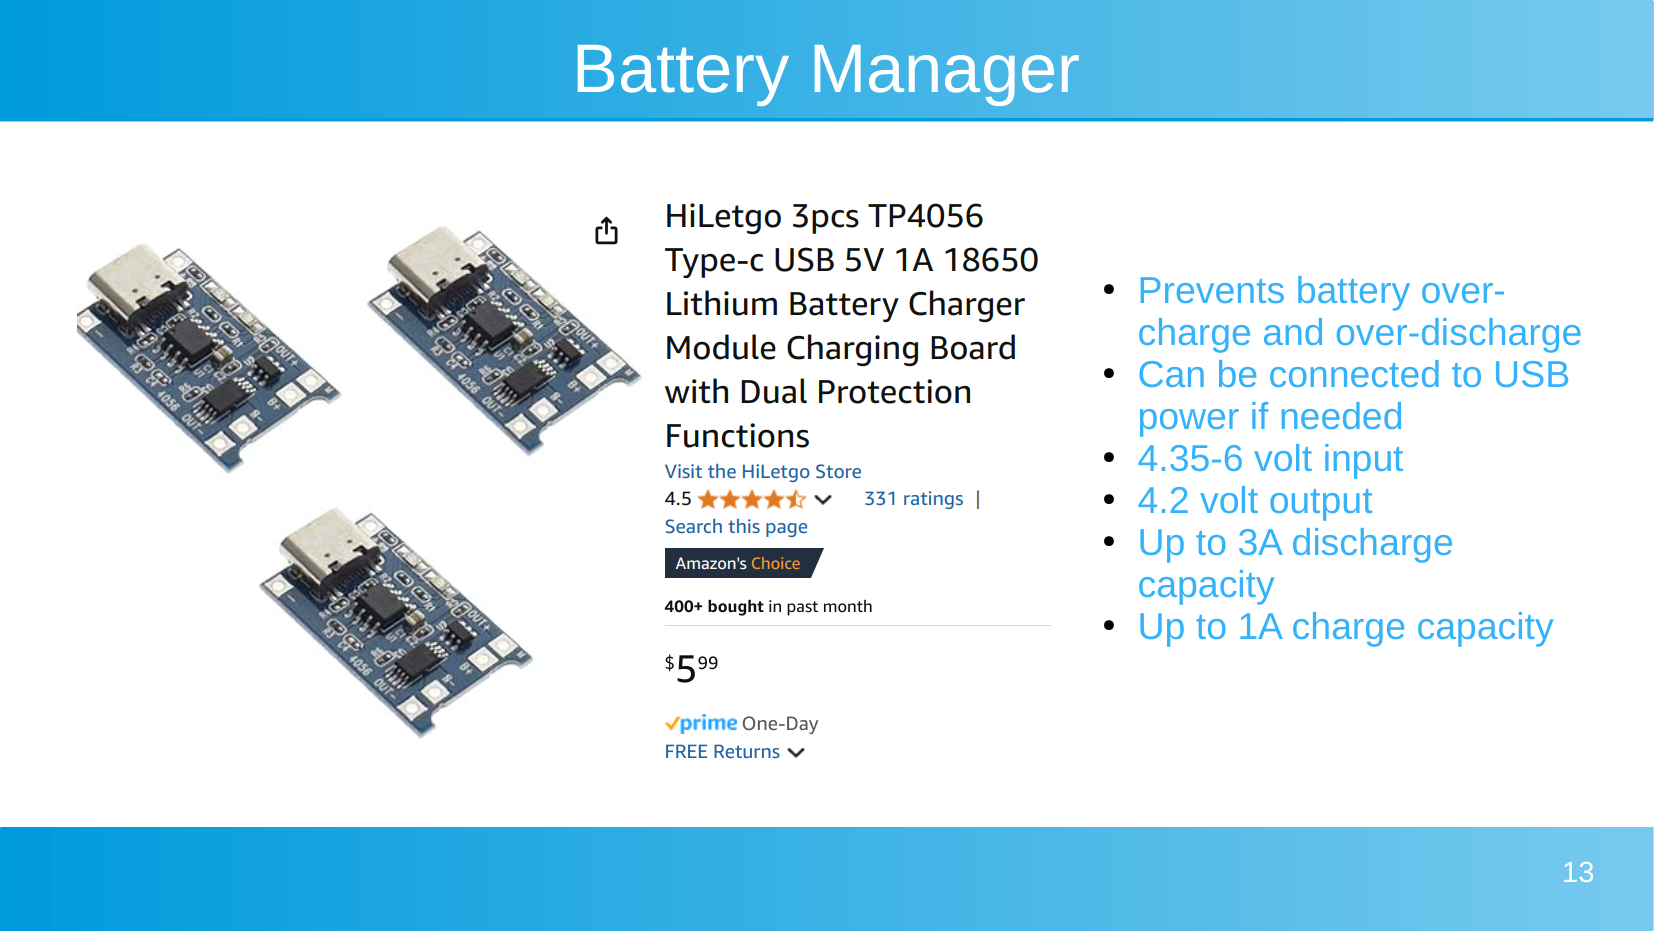

# Battery Manager
Prevents battery over-charge and over-discharge
Can be connected to USB power if needed
4.35-6 volt input
4.2 volt output
Up to 3A discharge capacity
Up to 1A charge capacity
13